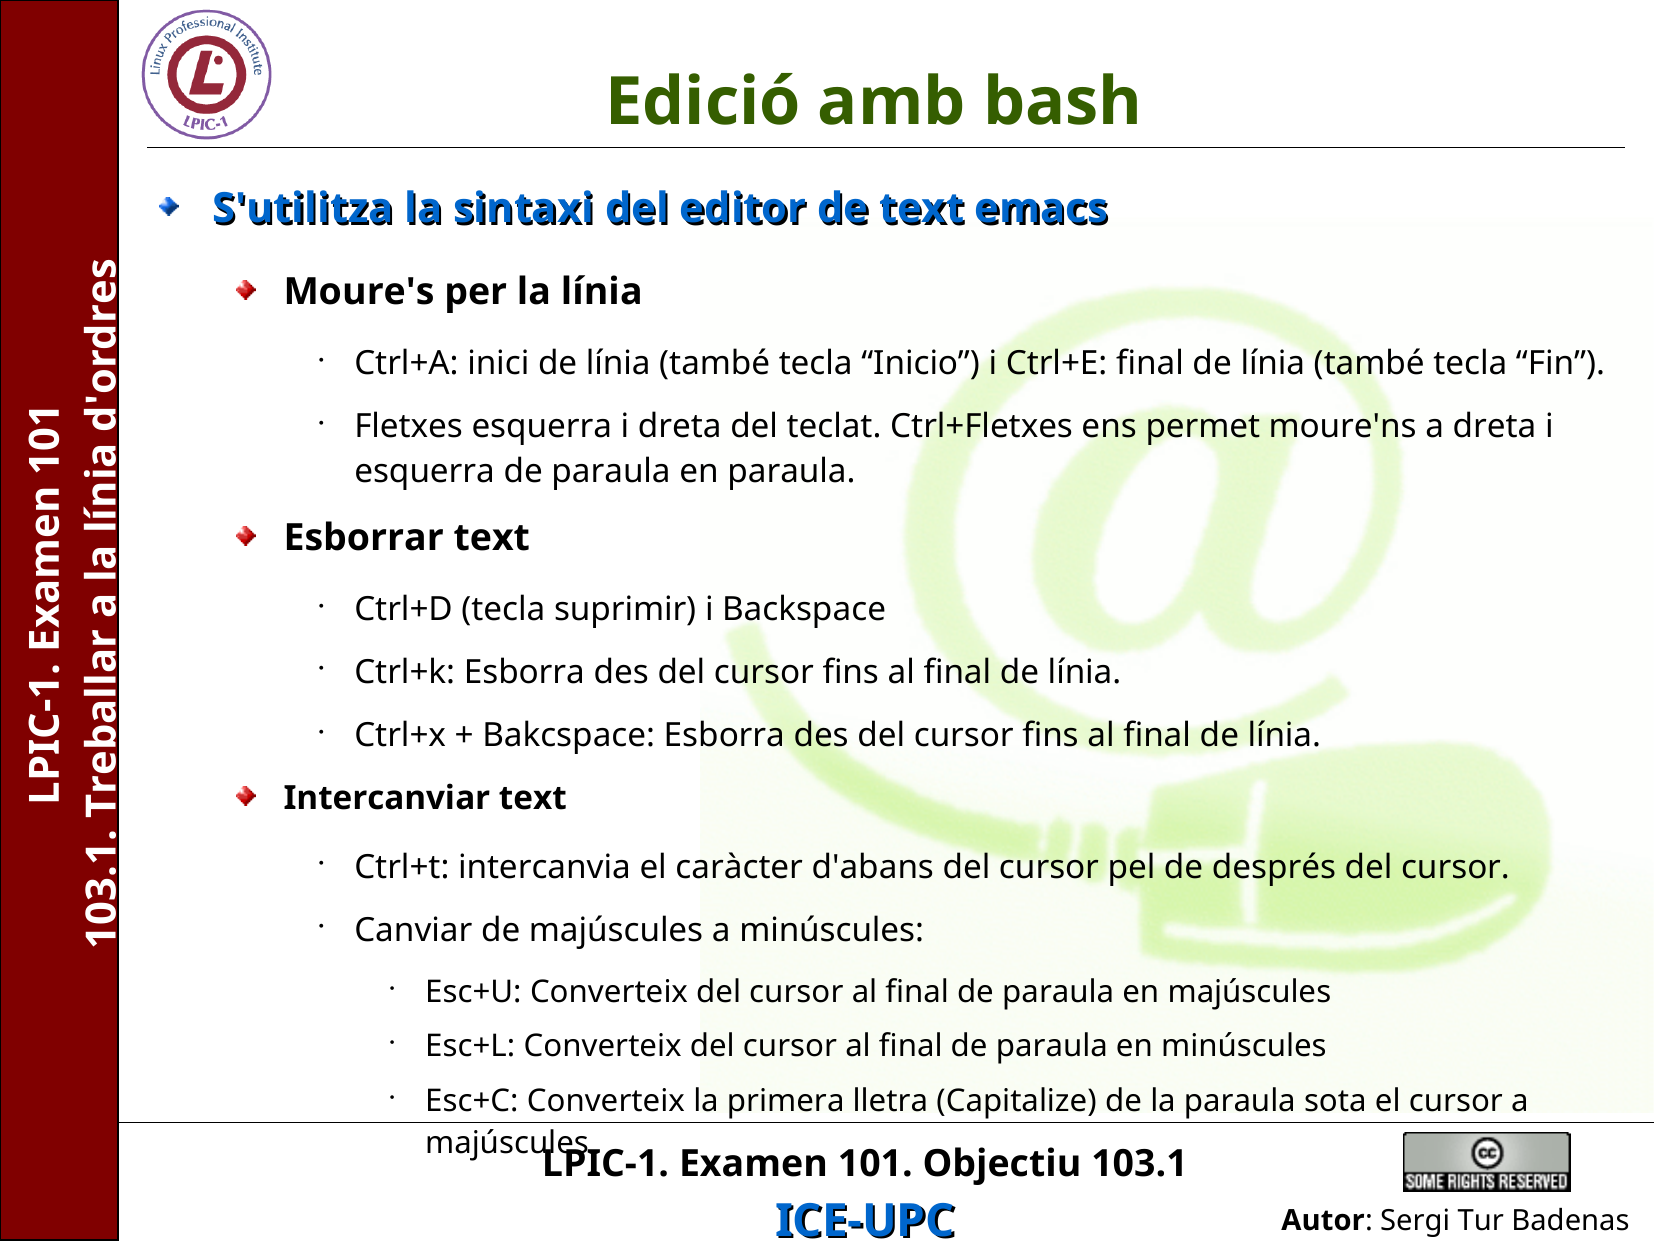

# Edició amb bash
S'utilitza la sintaxi del editor de text emacs
Moure's per la línia
Ctrl+A: inici de línia (també tecla “Inicio”) i Ctrl+E: final de línia (també tecla “Fin”).
Fletxes esquerra i dreta del teclat. Ctrl+Fletxes ens permet moure'ns a dreta i esquerra de paraula en paraula.
Esborrar text
Ctrl+D (tecla suprimir) i Backspace
Ctrl+k: Esborra des del cursor fins al final de línia.
Ctrl+x + Bakcspace: Esborra des del cursor fins al final de línia.
Intercanviar text
Ctrl+t: intercanvia el caràcter d'abans del cursor pel de després del cursor.
Canviar de majúscules a minúscules:
Esc+U: Converteix del cursor al final de paraula en majúscules
Esc+L: Converteix del cursor al final de paraula en minúscules
Esc+C: Converteix la primera lletra (Capitalize) de la paraula sota el cursor a majúscules